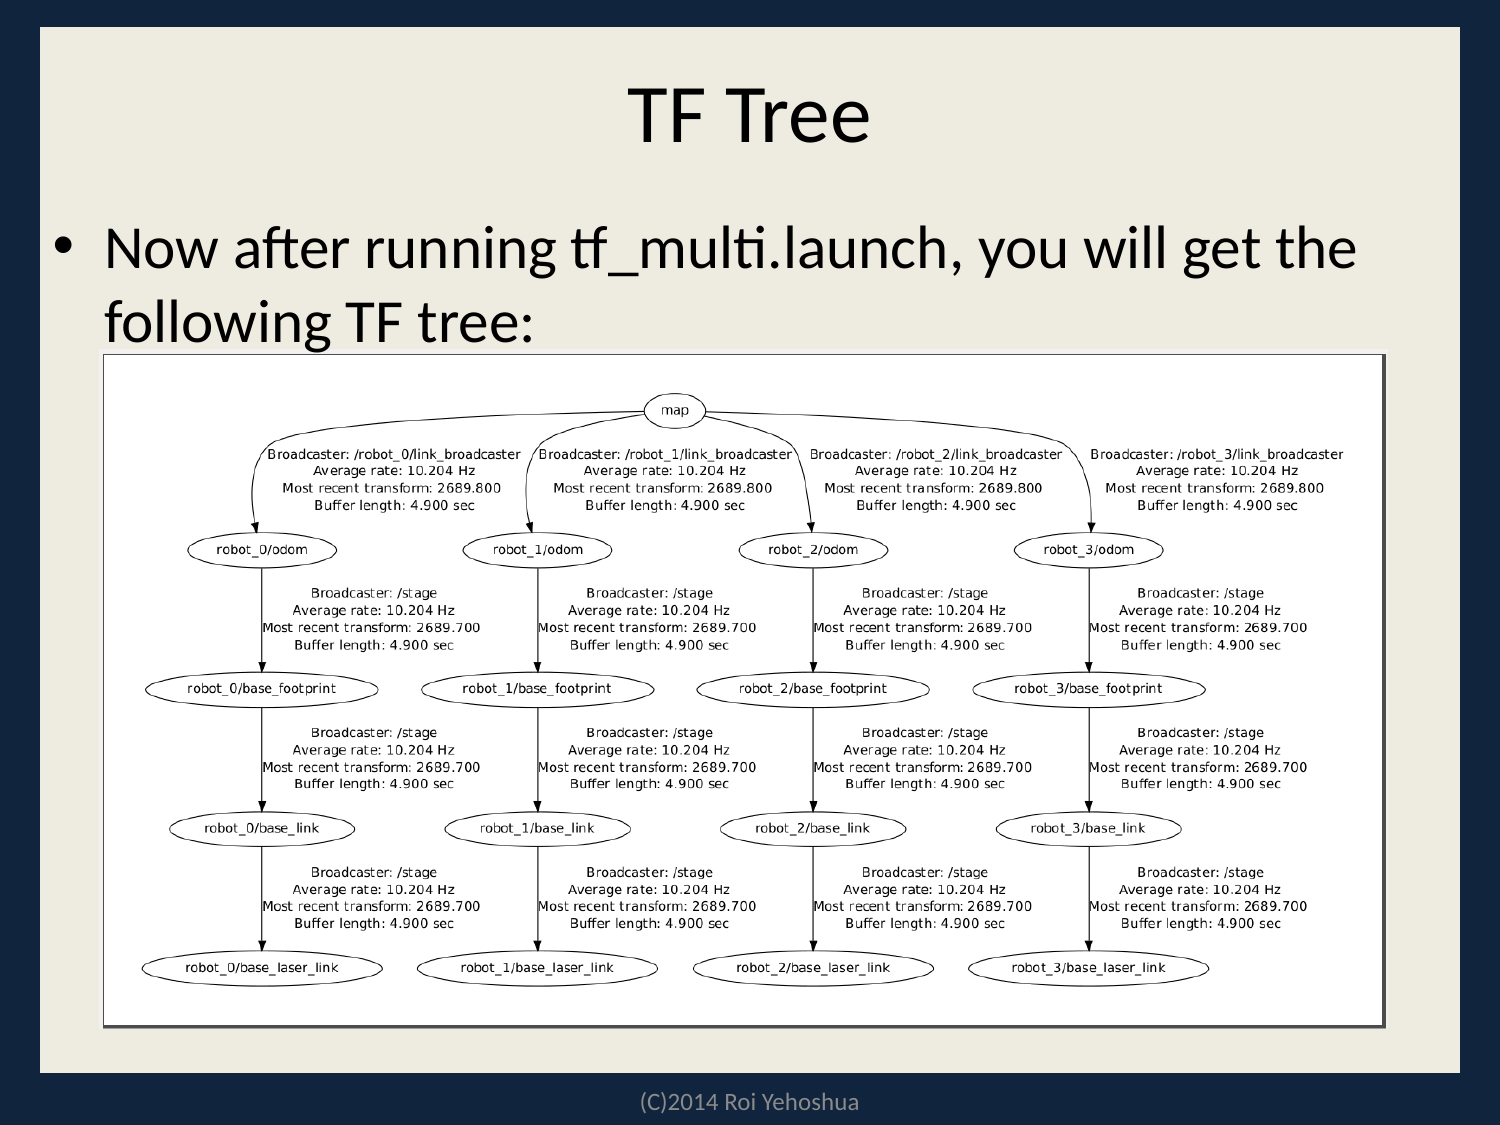

# TF Tree
Now after running tf_multi.launch, you will get the following TF tree:
(C)2014 Roi Yehoshua